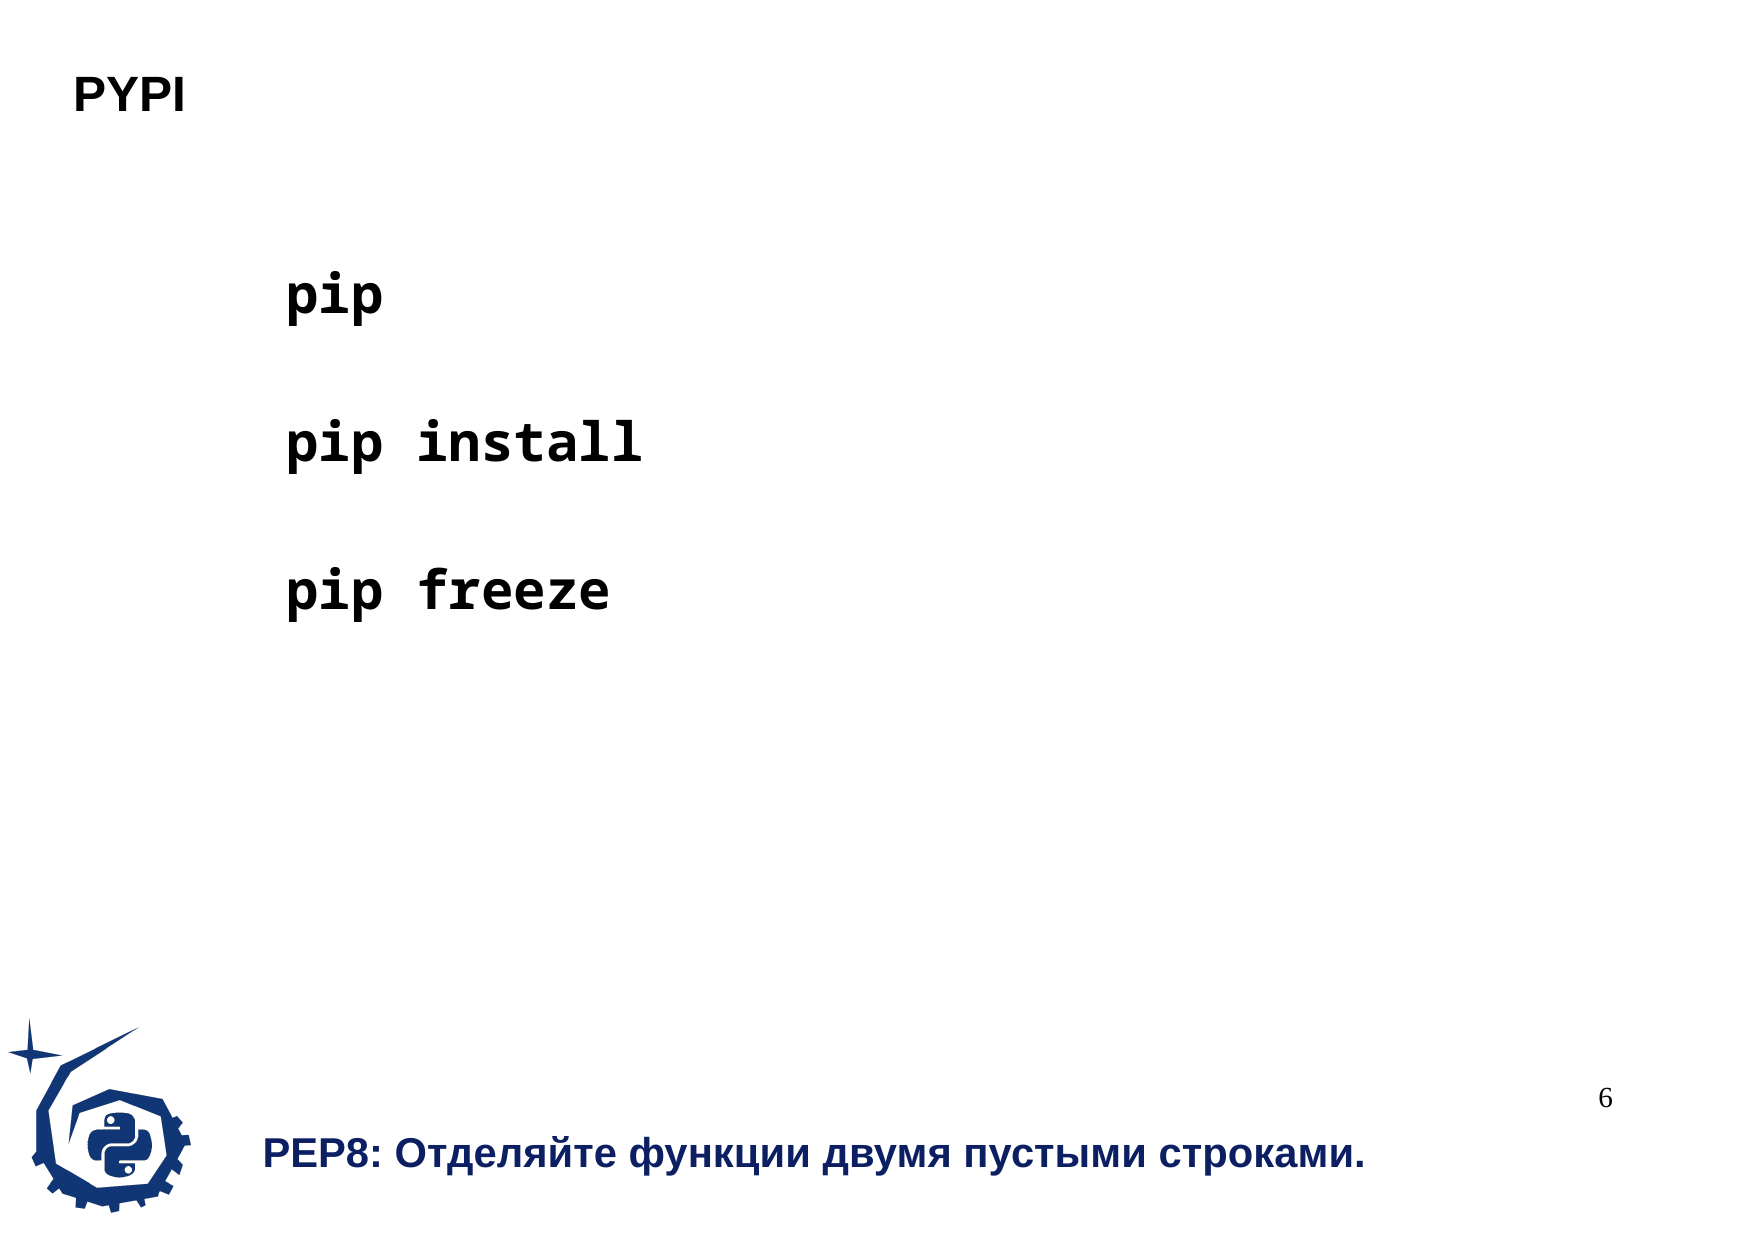

PYPI
pip
pip install
pip freeze
6
PEP8: Отделяйте функции двумя пустыми строками.